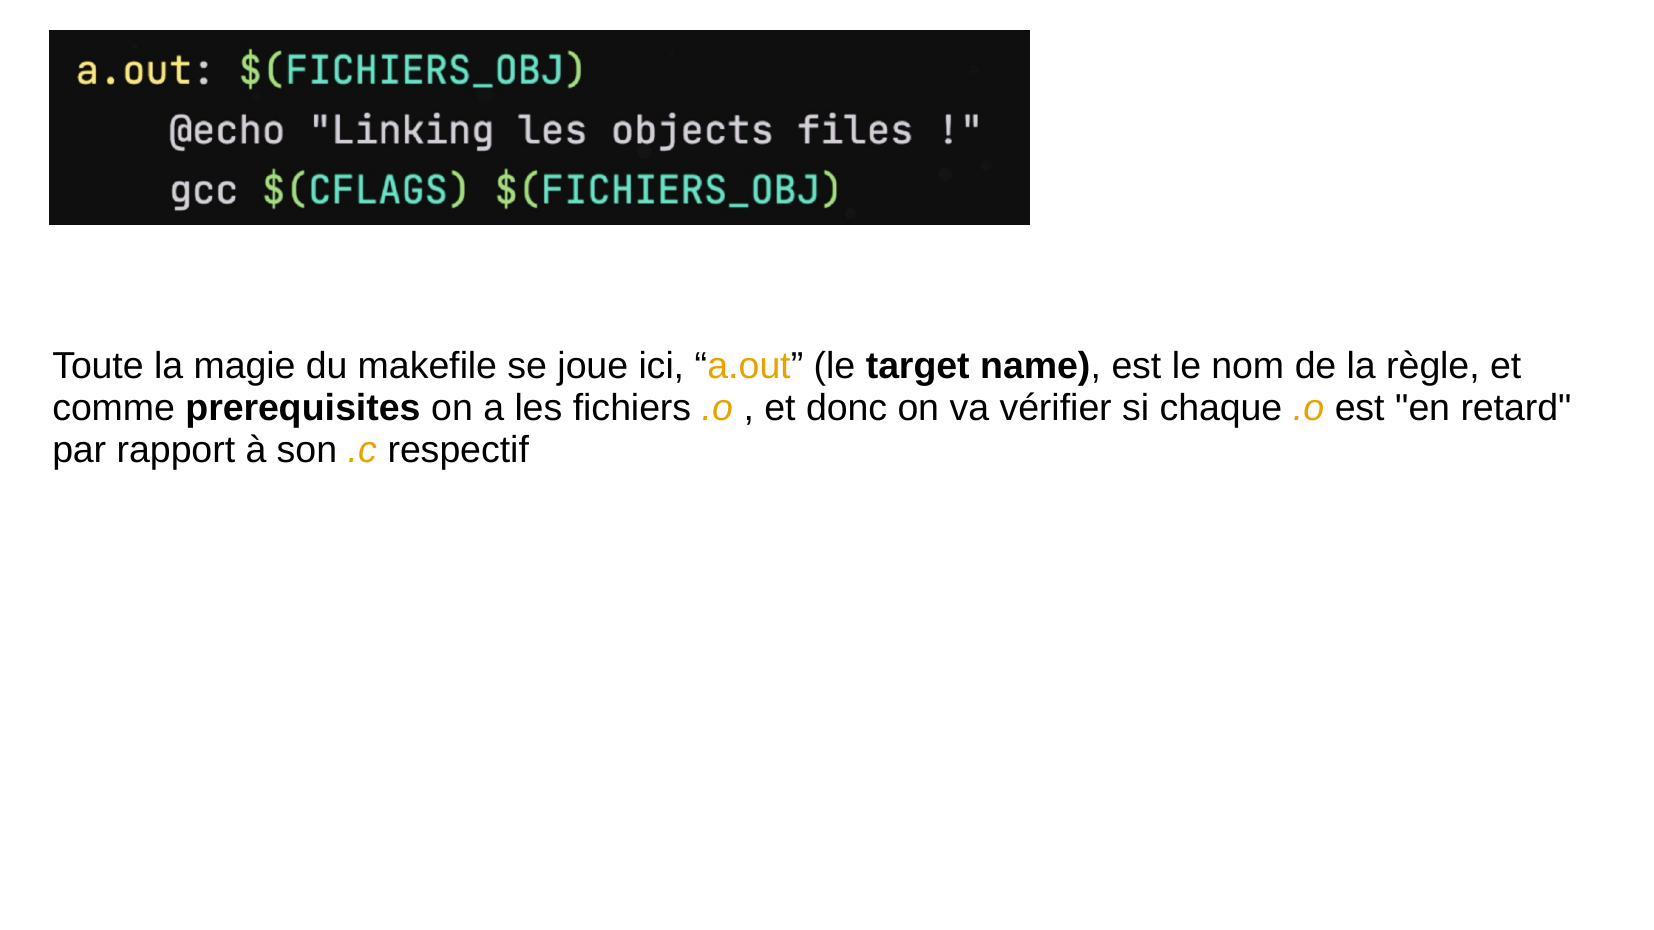

Toute la magie du makefile se joue ici, “a.out” (le target name), est le nom de la règle, et comme prerequisites on a les fichiers .o , et donc on va vérifier si chaque .o est "en retard" par rapport à son .c respectif